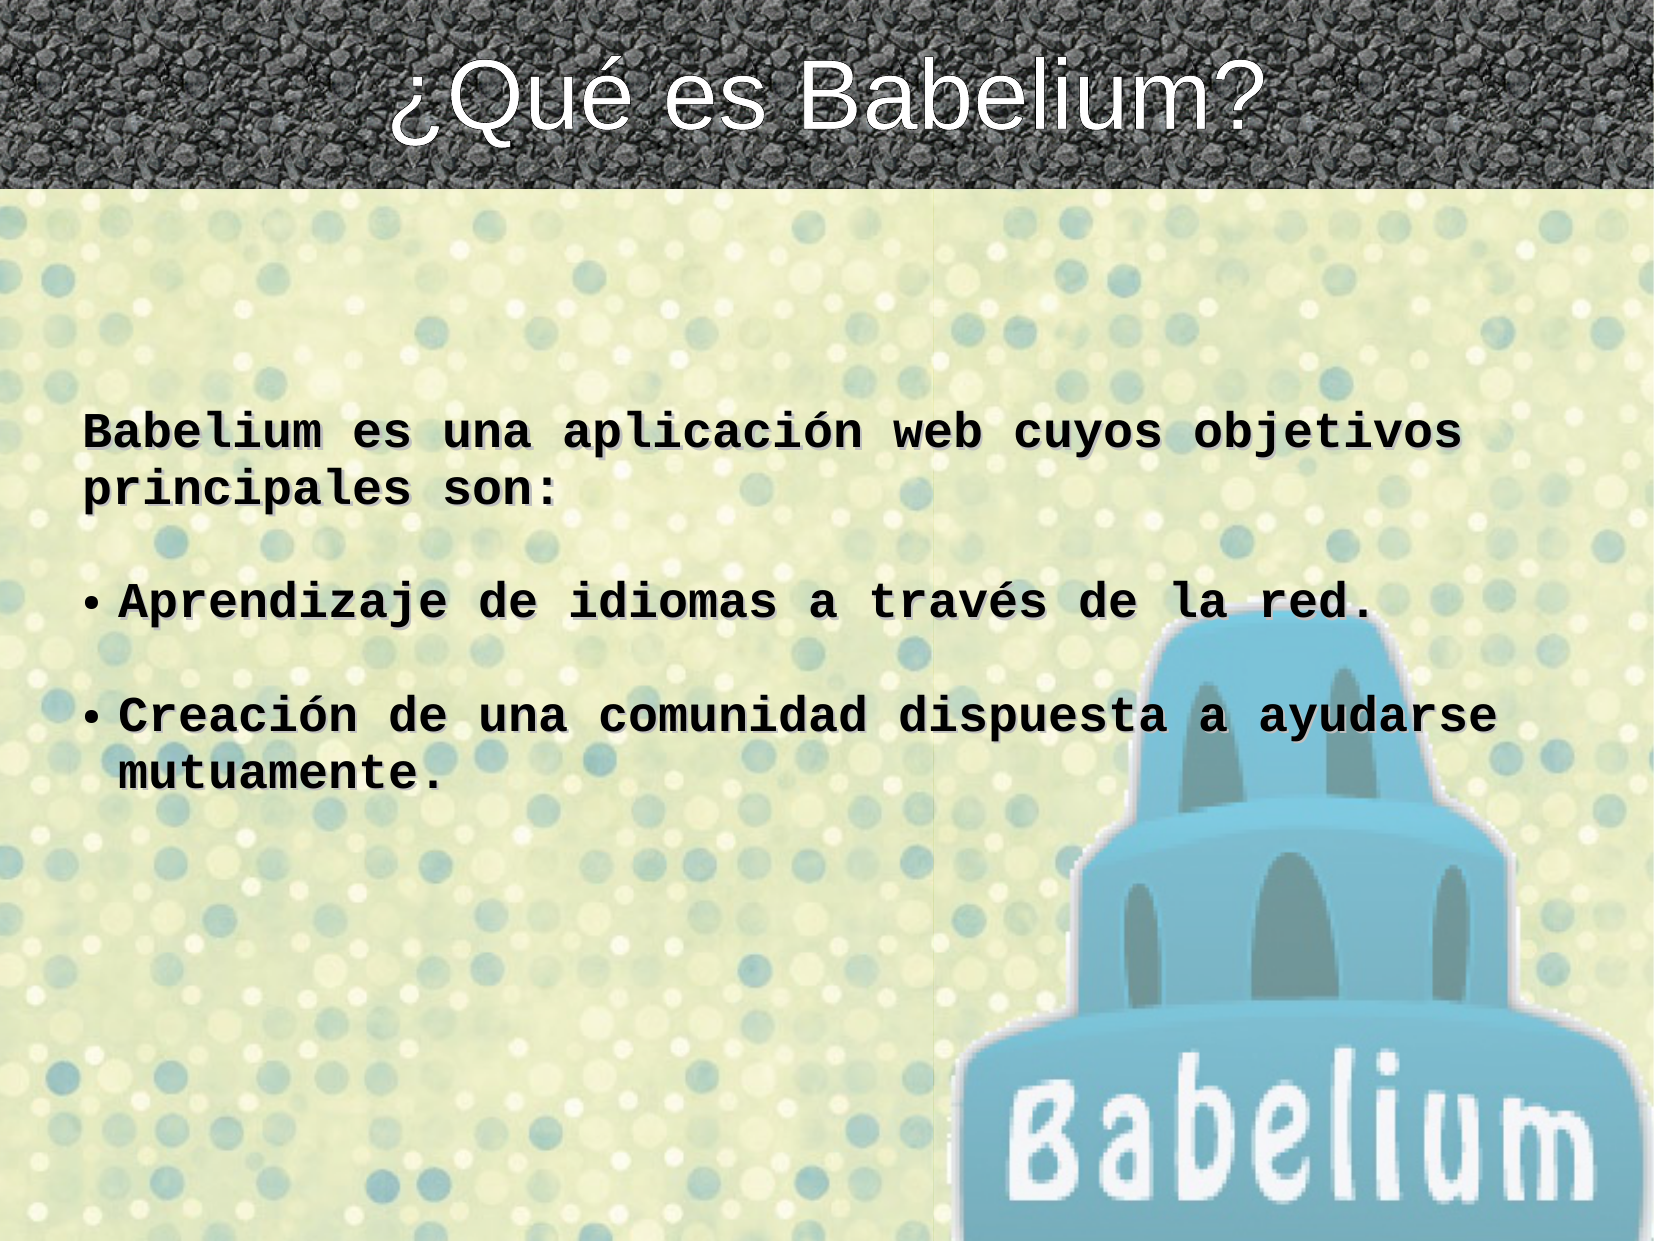

# ¿Qué es Babelium?
Babelium es una aplicación web cuyos objetivos principales son:
Aprendizaje de idiomas a través de la red.
Creación de una comunidad dispuesta a ayudarse mutuamente.